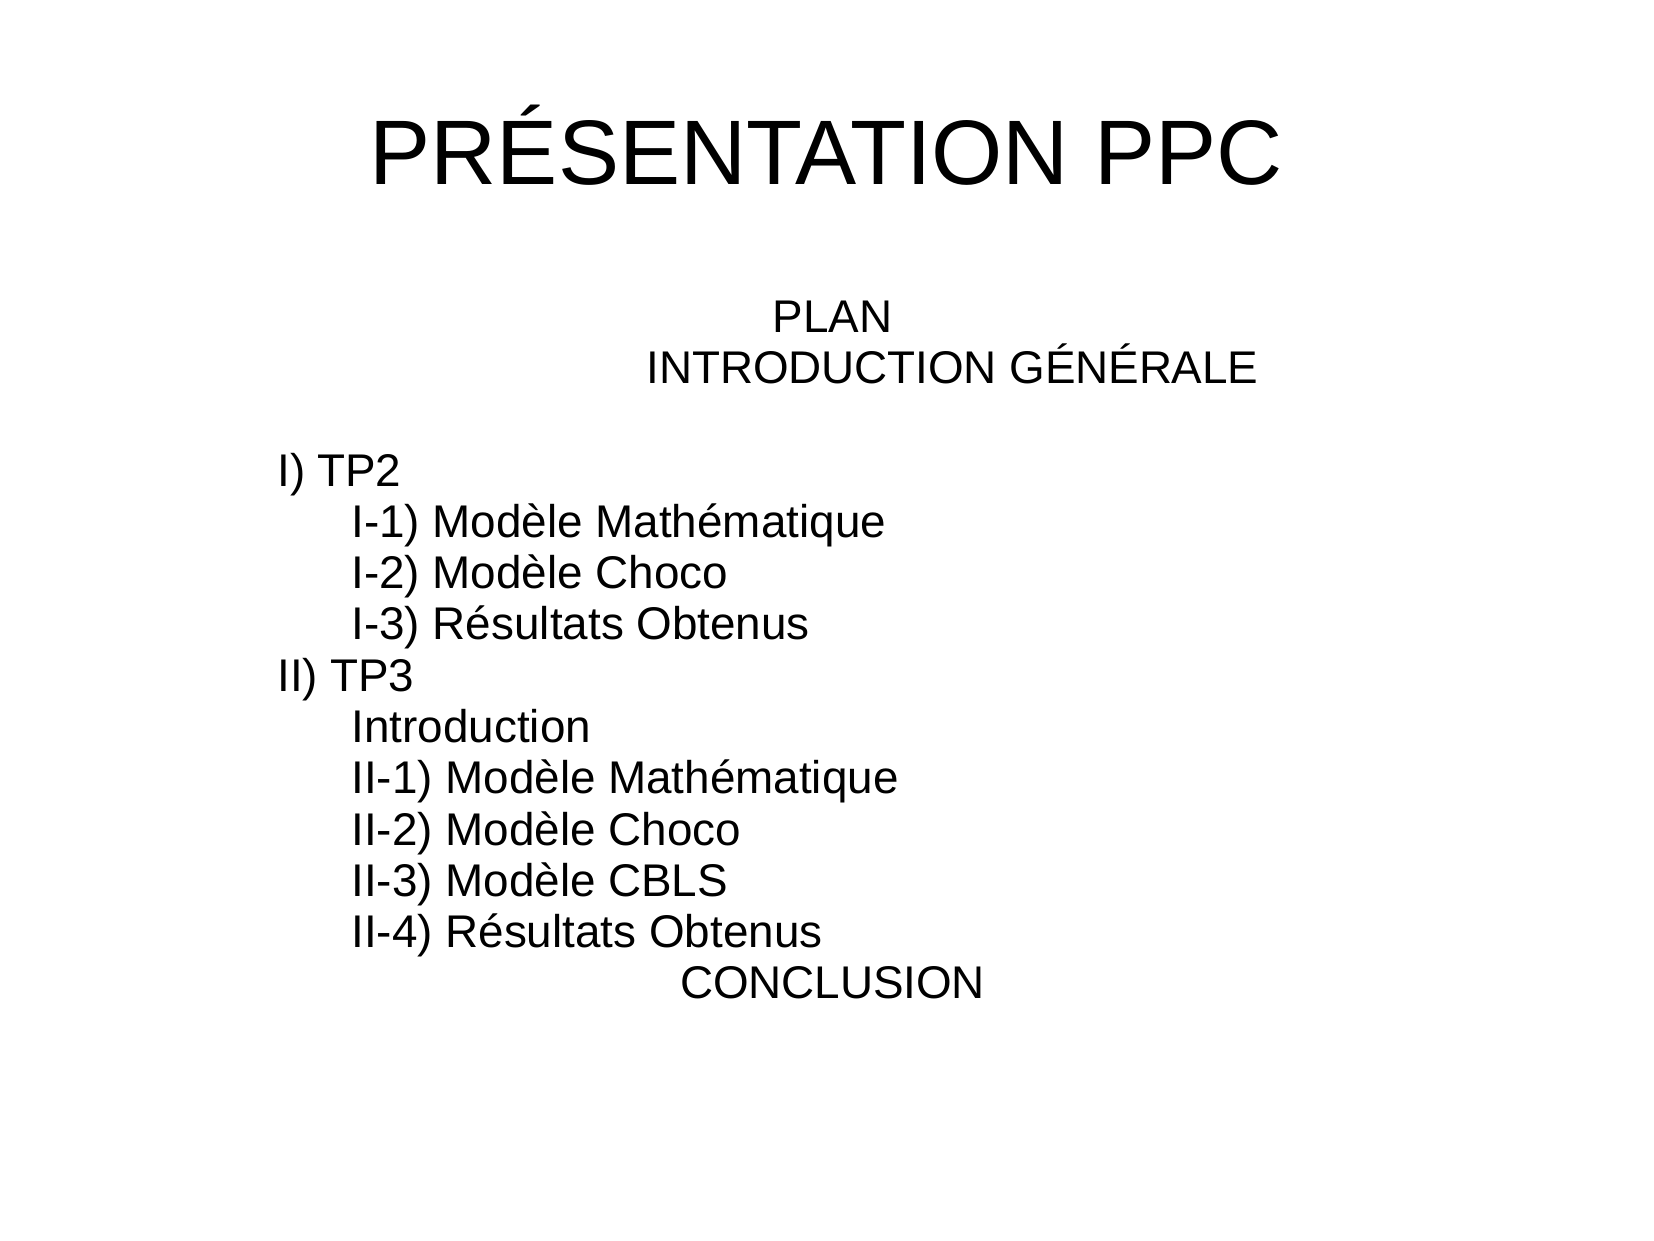

# PRÉSENTATION PPC
PLAN
						INTRODUCTION GÉNÉRALE
	I) TP2
		I-1) Modèle Mathématique
		I-2) Modèle Choco
		I-3) Résultats Obtenus
	II) TP3
		Introduction
		II-1) Modèle Mathématique
		II-2) Modèle Choco
		II-3) Modèle CBLS
		II-4) Résultats Obtenus
CONCLUSION